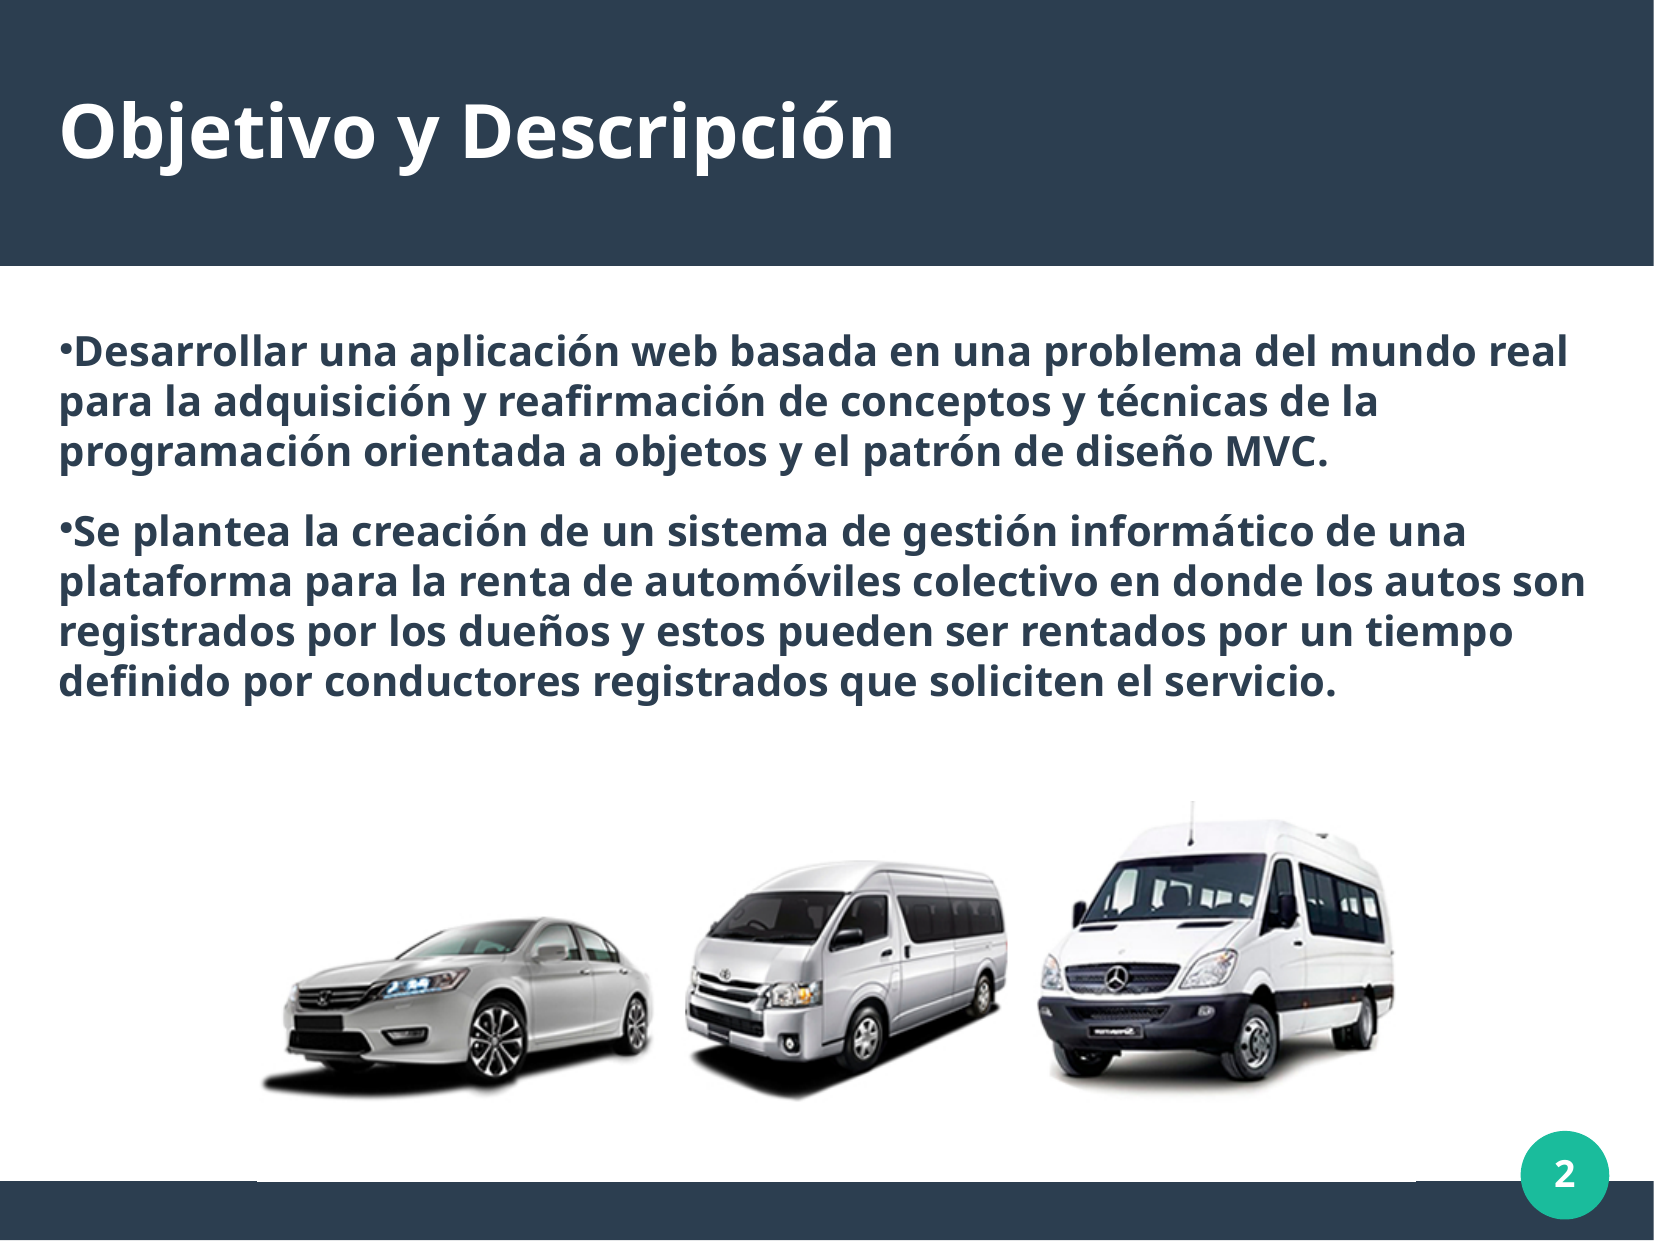

# Objetivo y Descripción
Desarrollar una aplicación web basada en una problema del mundo real para la adquisición y reafirmación de conceptos y técnicas de la programación orientada a objetos y el patrón de diseño MVC.
Se plantea la creación de un sistema de gestión informático de una plataforma para la renta de automóviles colectivo en donde los autos son registrados por los dueños y estos pueden ser rentados por un tiempo definido por conductores registrados que soliciten el servicio.